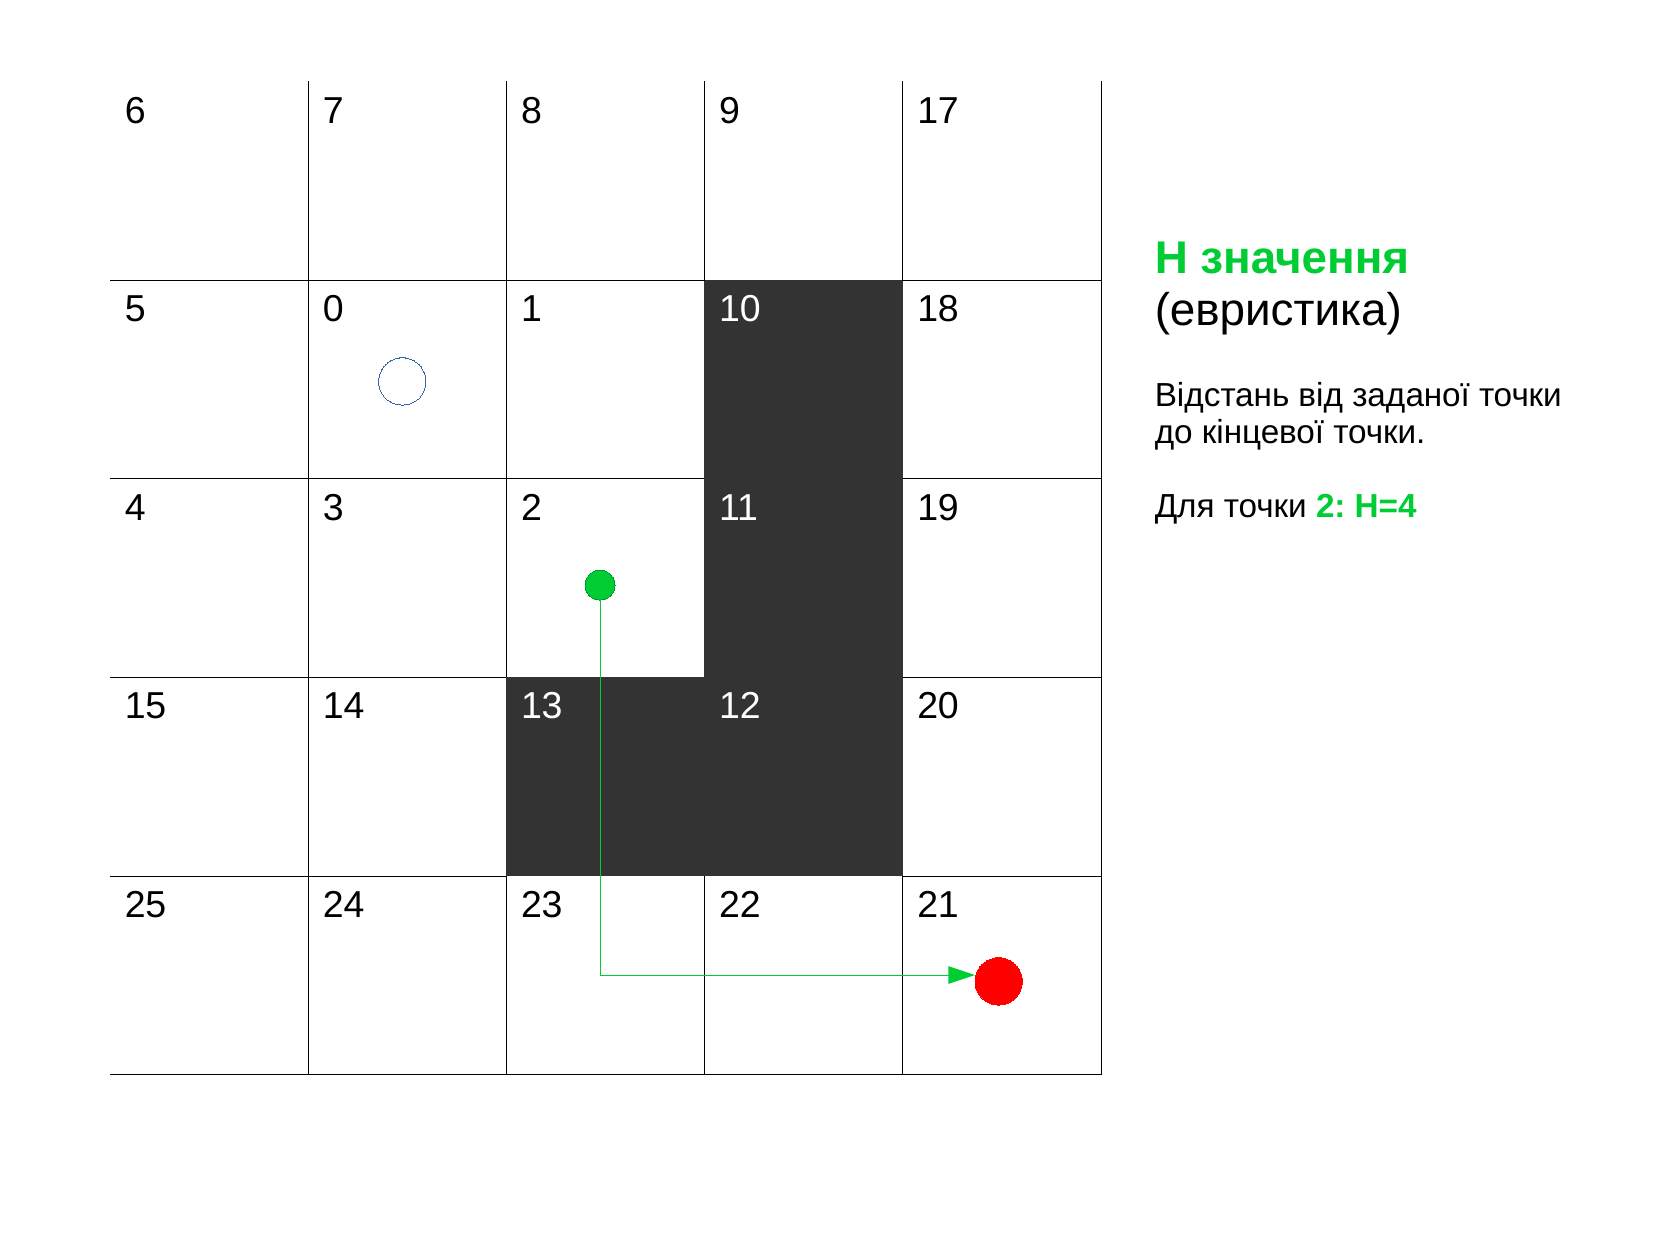

| 6 | 7 | 8 | 9 | 17 |
| --- | --- | --- | --- | --- |
| 5 | 0 | 1 | 10 | 18 |
| 4 | 3 | 2 | 11 | 19 |
| 15 | 14 | 13 | 12 | 20 |
| 25 | 24 | 23 | 22 | 21 |
H значення (евристика)
Відстань від заданої точки до кінцевої точки.
Для точки 2: H=4